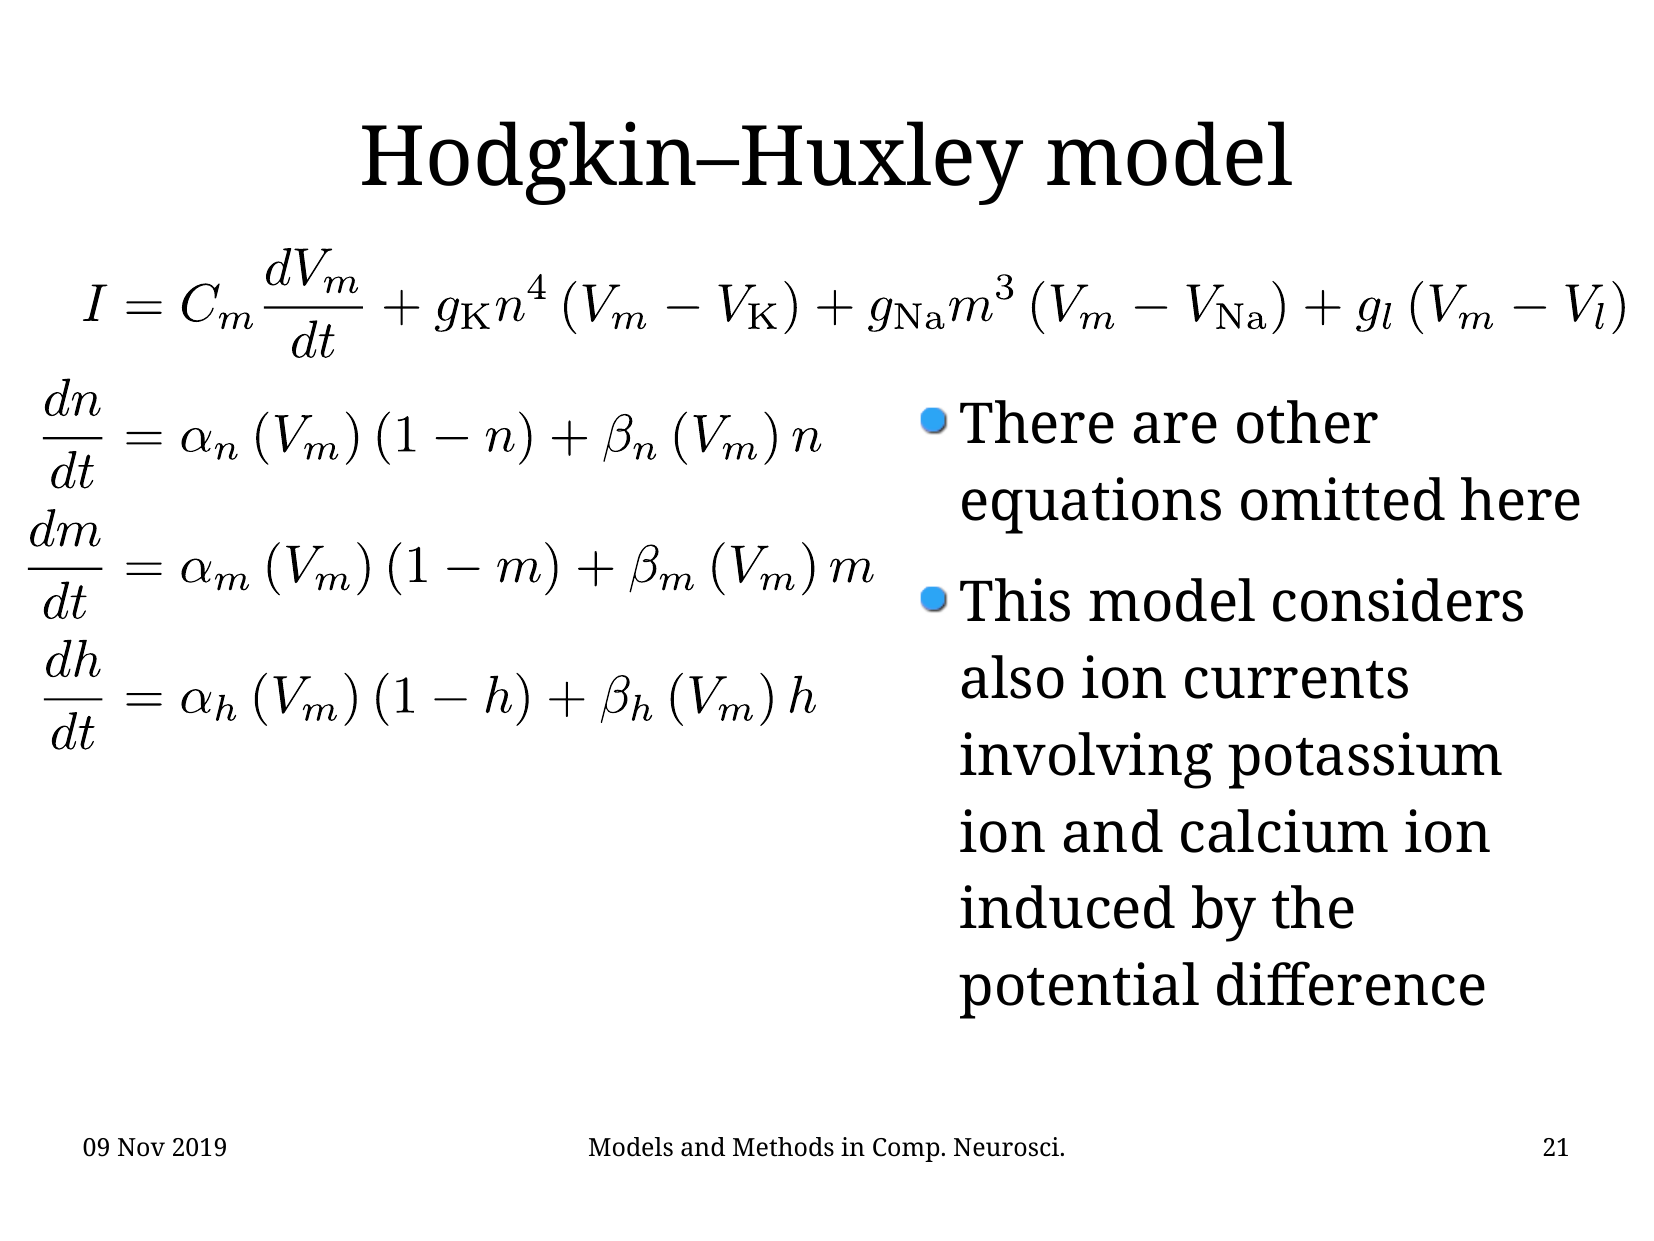

# Hodgkin–Huxley model
There are other equations omitted here
This model considers also ion currents involving potassium ion and calcium ion induced by the potential difference
09 Nov 2019
Models and Methods in Comp. Neurosci.
21